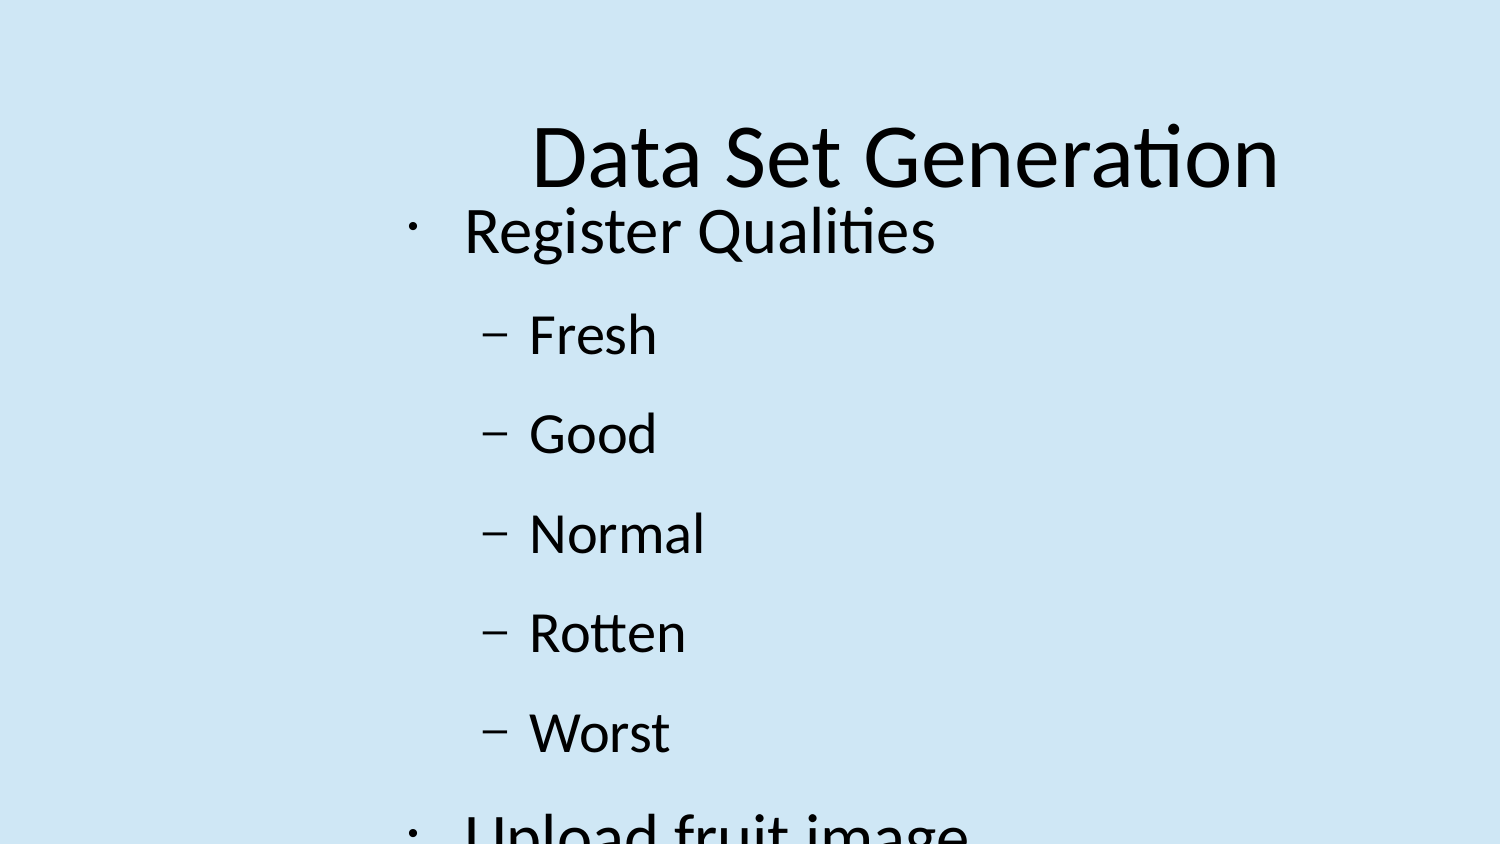

# Data Set Generation
Register Qualities
Fresh
Good
Normal
Rotten
Worst
Upload fruit image
Convert image into thumbnail
Convert it into gray scale
Feature extraction
Store features in database